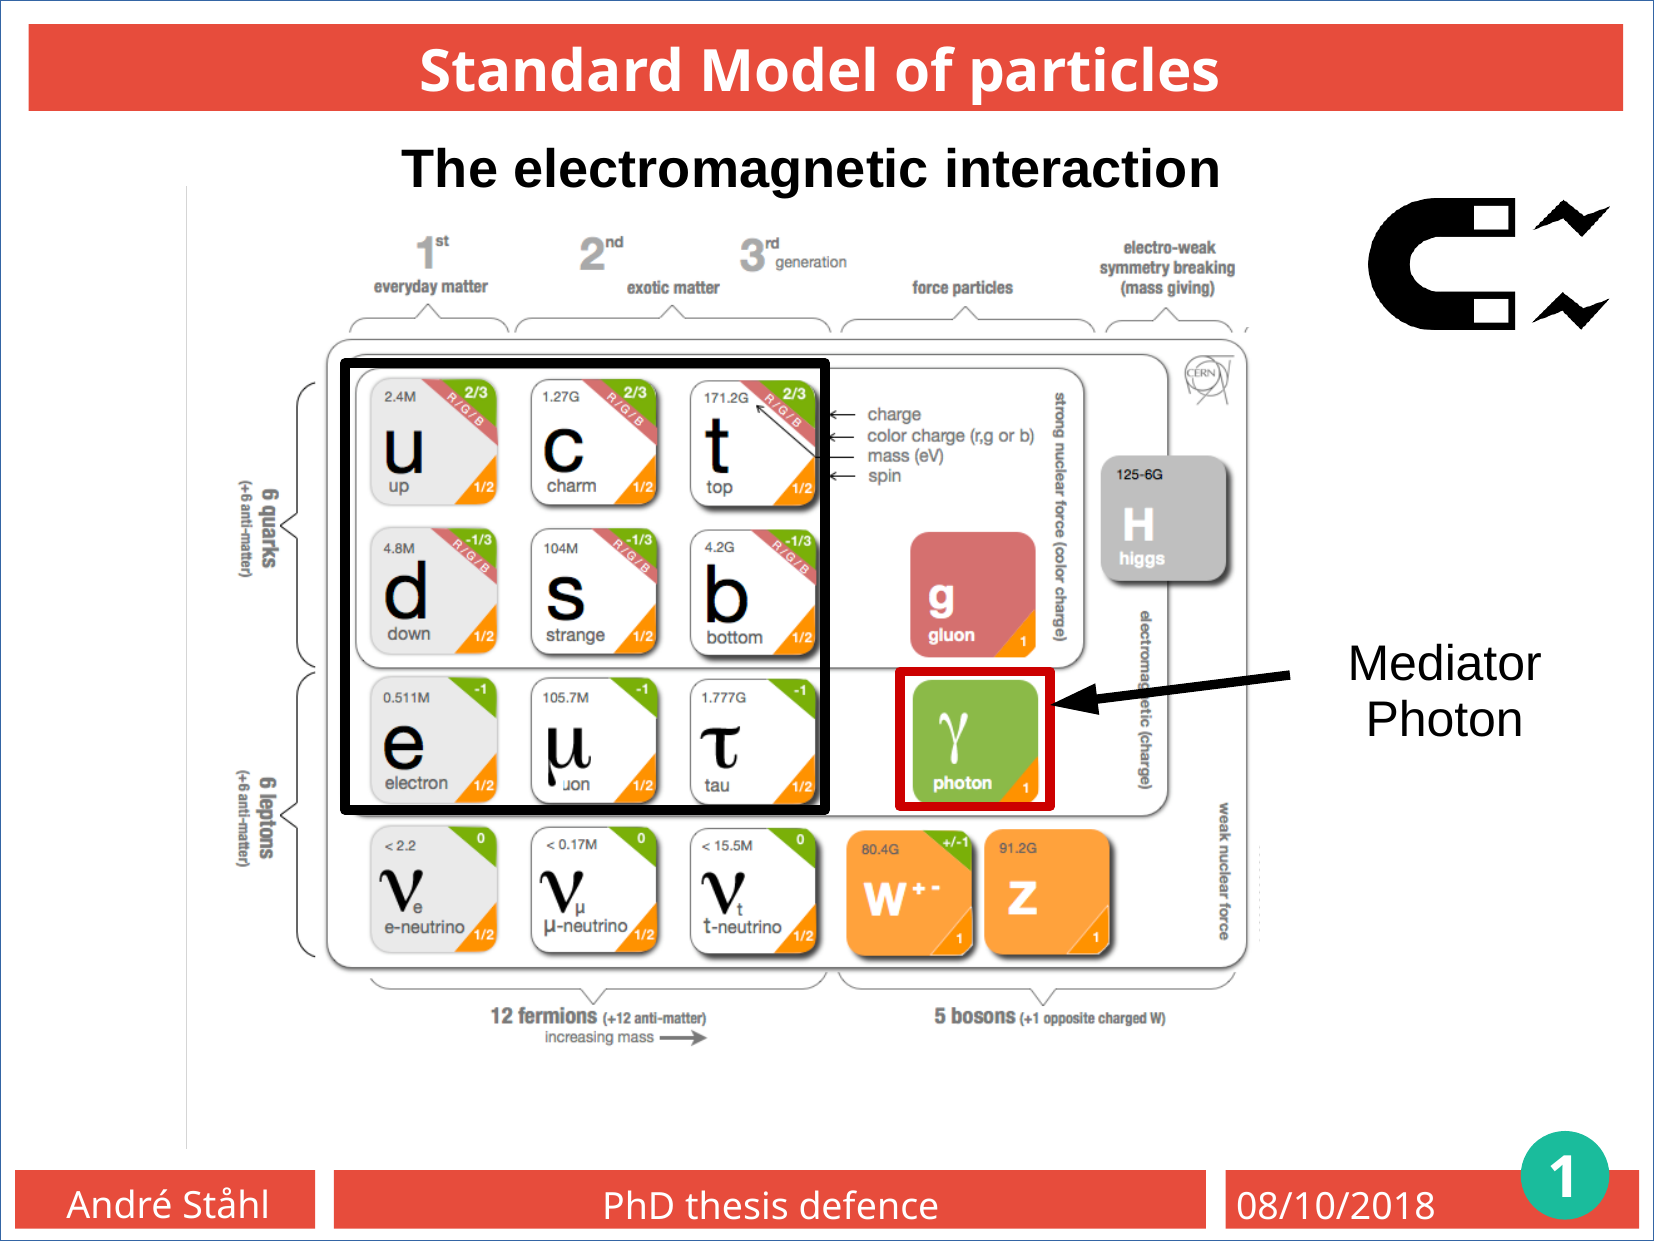

# Standard Model of particles
The electromagnetic interaction
-
Mediator
Photon
1
08/10/2018